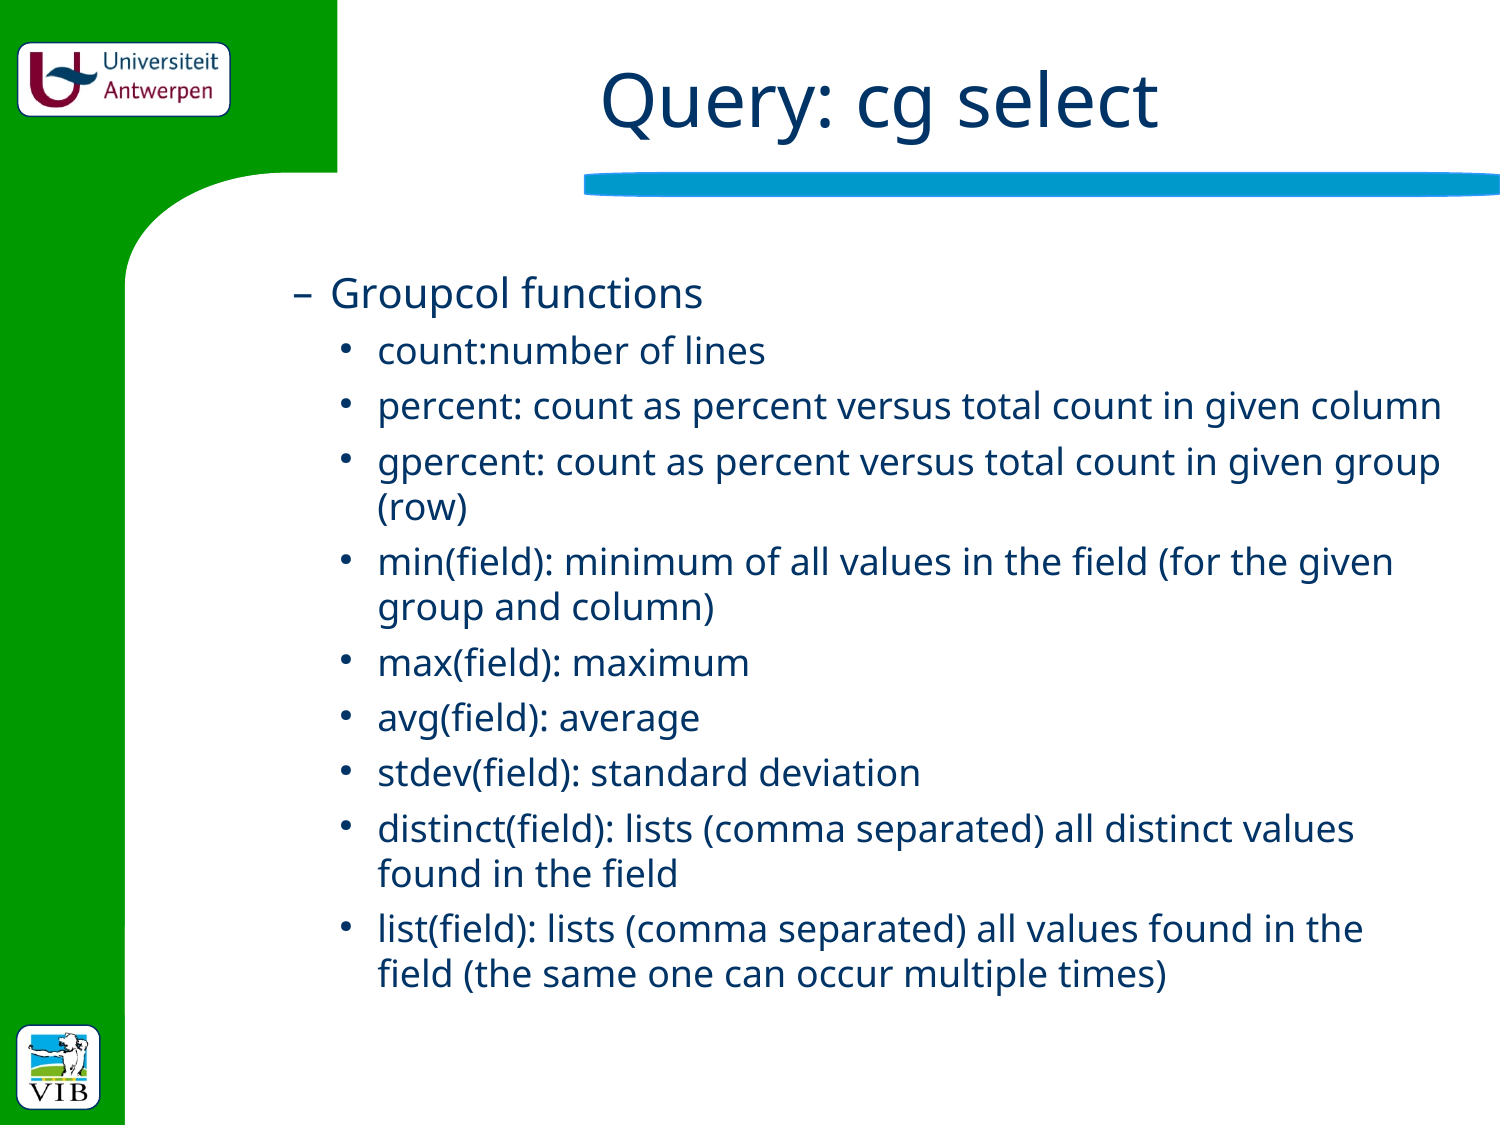

# Query: cg select
Groupcol functions
count:number of lines
percent: count as percent versus total count in given column
gpercent: count as percent versus total count in given group (row)
min(field): minimum of all values in the field (for the given group and column)
max(field): maximum
avg(field): average
stdev(field): standard deviation
distinct(field): lists (comma separated) all distinct values found in the field
list(field): lists (comma separated) all values found in the field (the same one can occur multiple times)